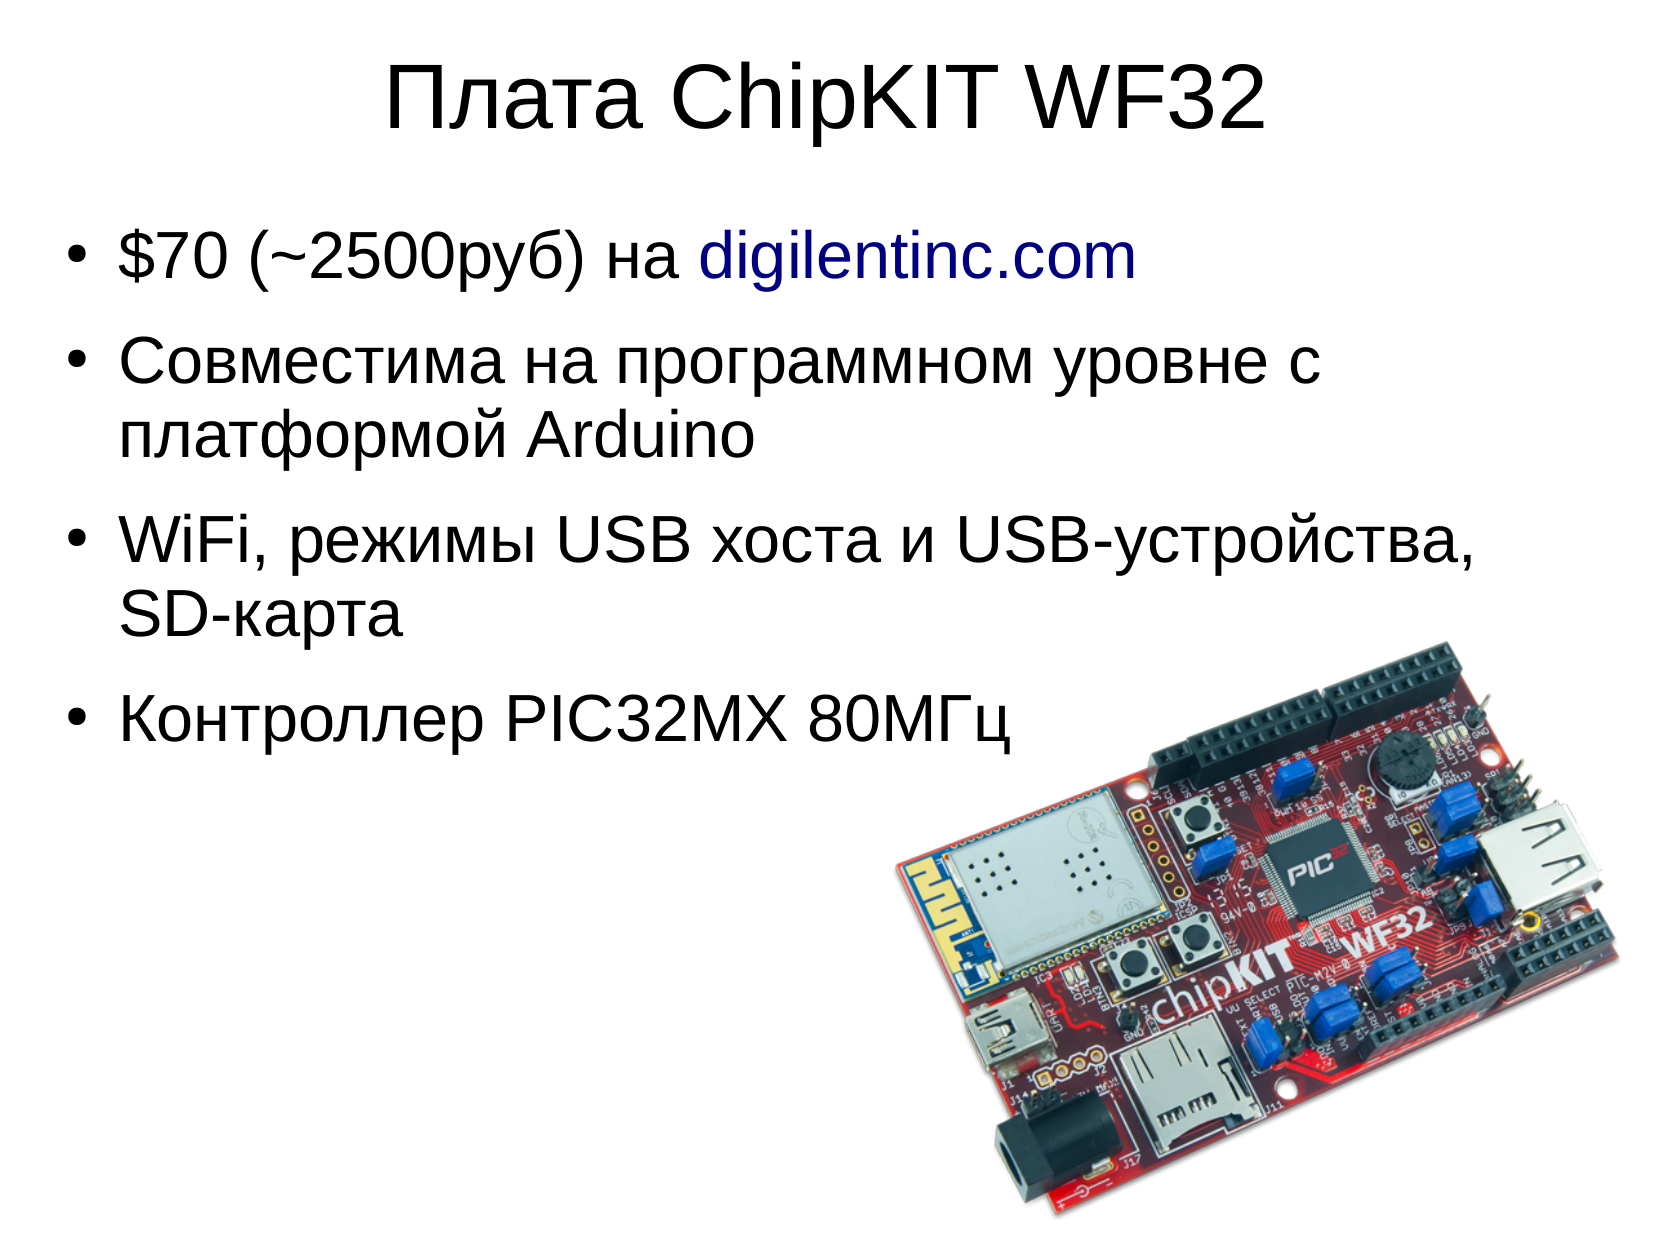

# Плата ChipKIT WF32
$70 (~2500руб) на digilentinc.com
Совместима на программном уровне с платформой Arduino
WiFi, режимы USB хоста и USB-устройства, SD-карта
Контроллер PIC32MX 80МГц